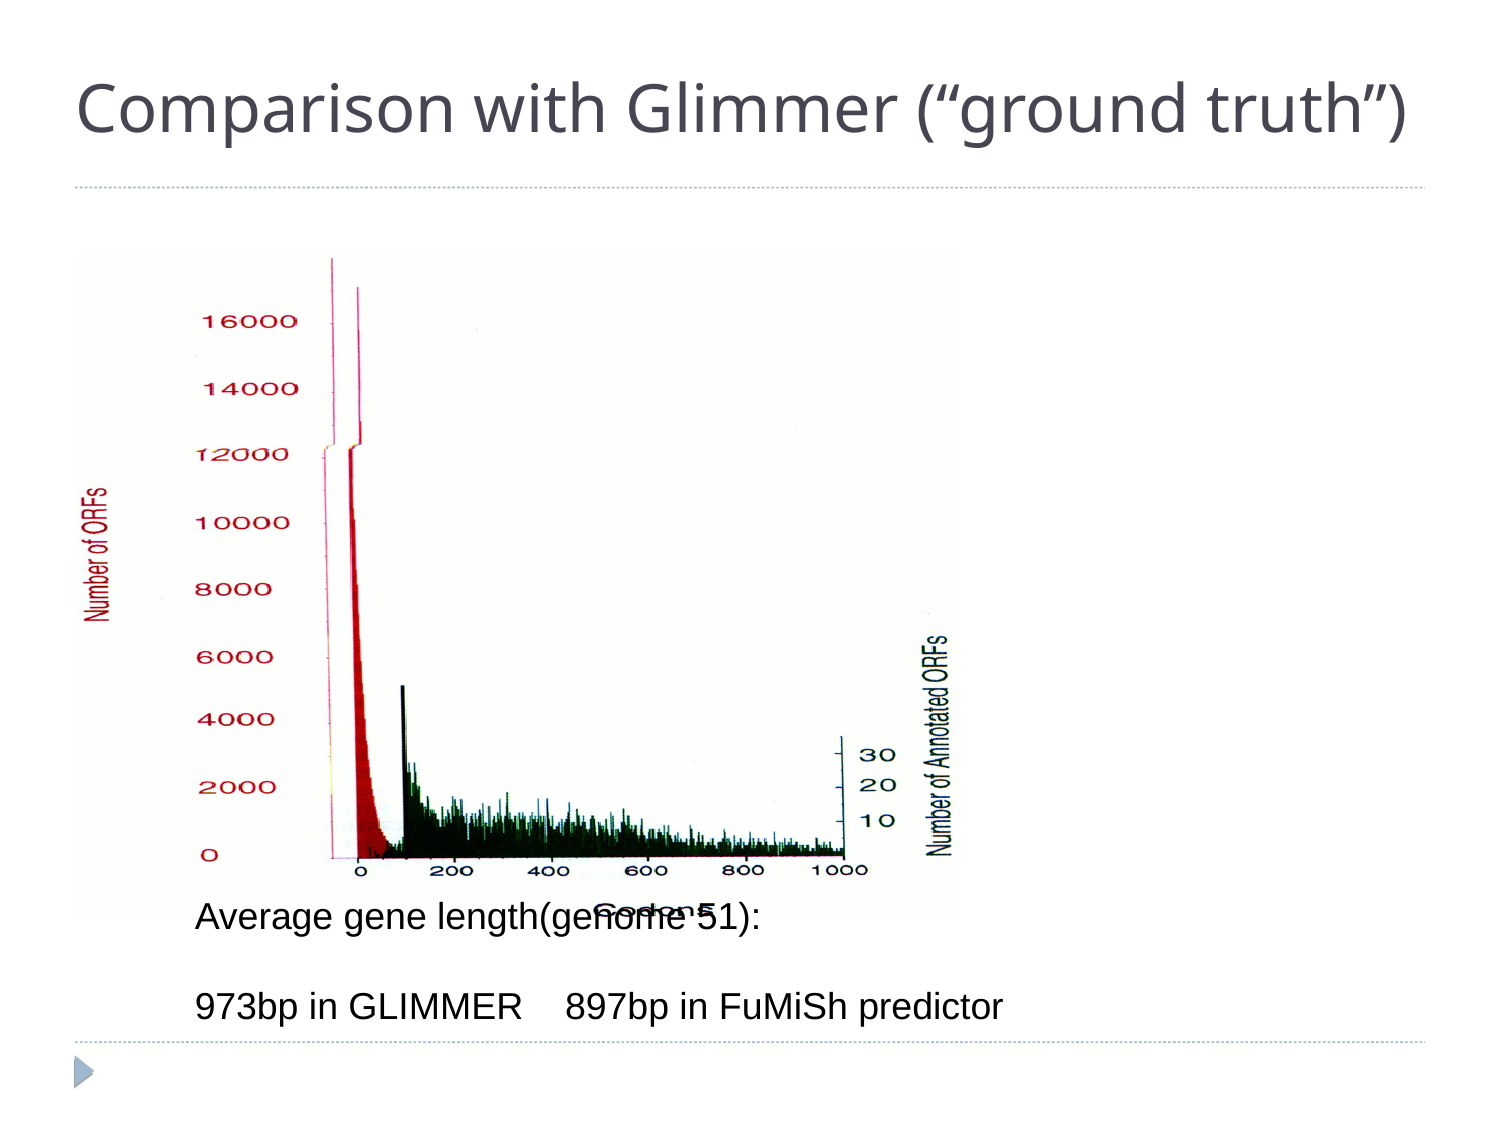

Comparison with Glimmer (“ground truth”)
Average gene length(genome 51):
973bp in GLIMMER 897bp in FuMiSh predictor